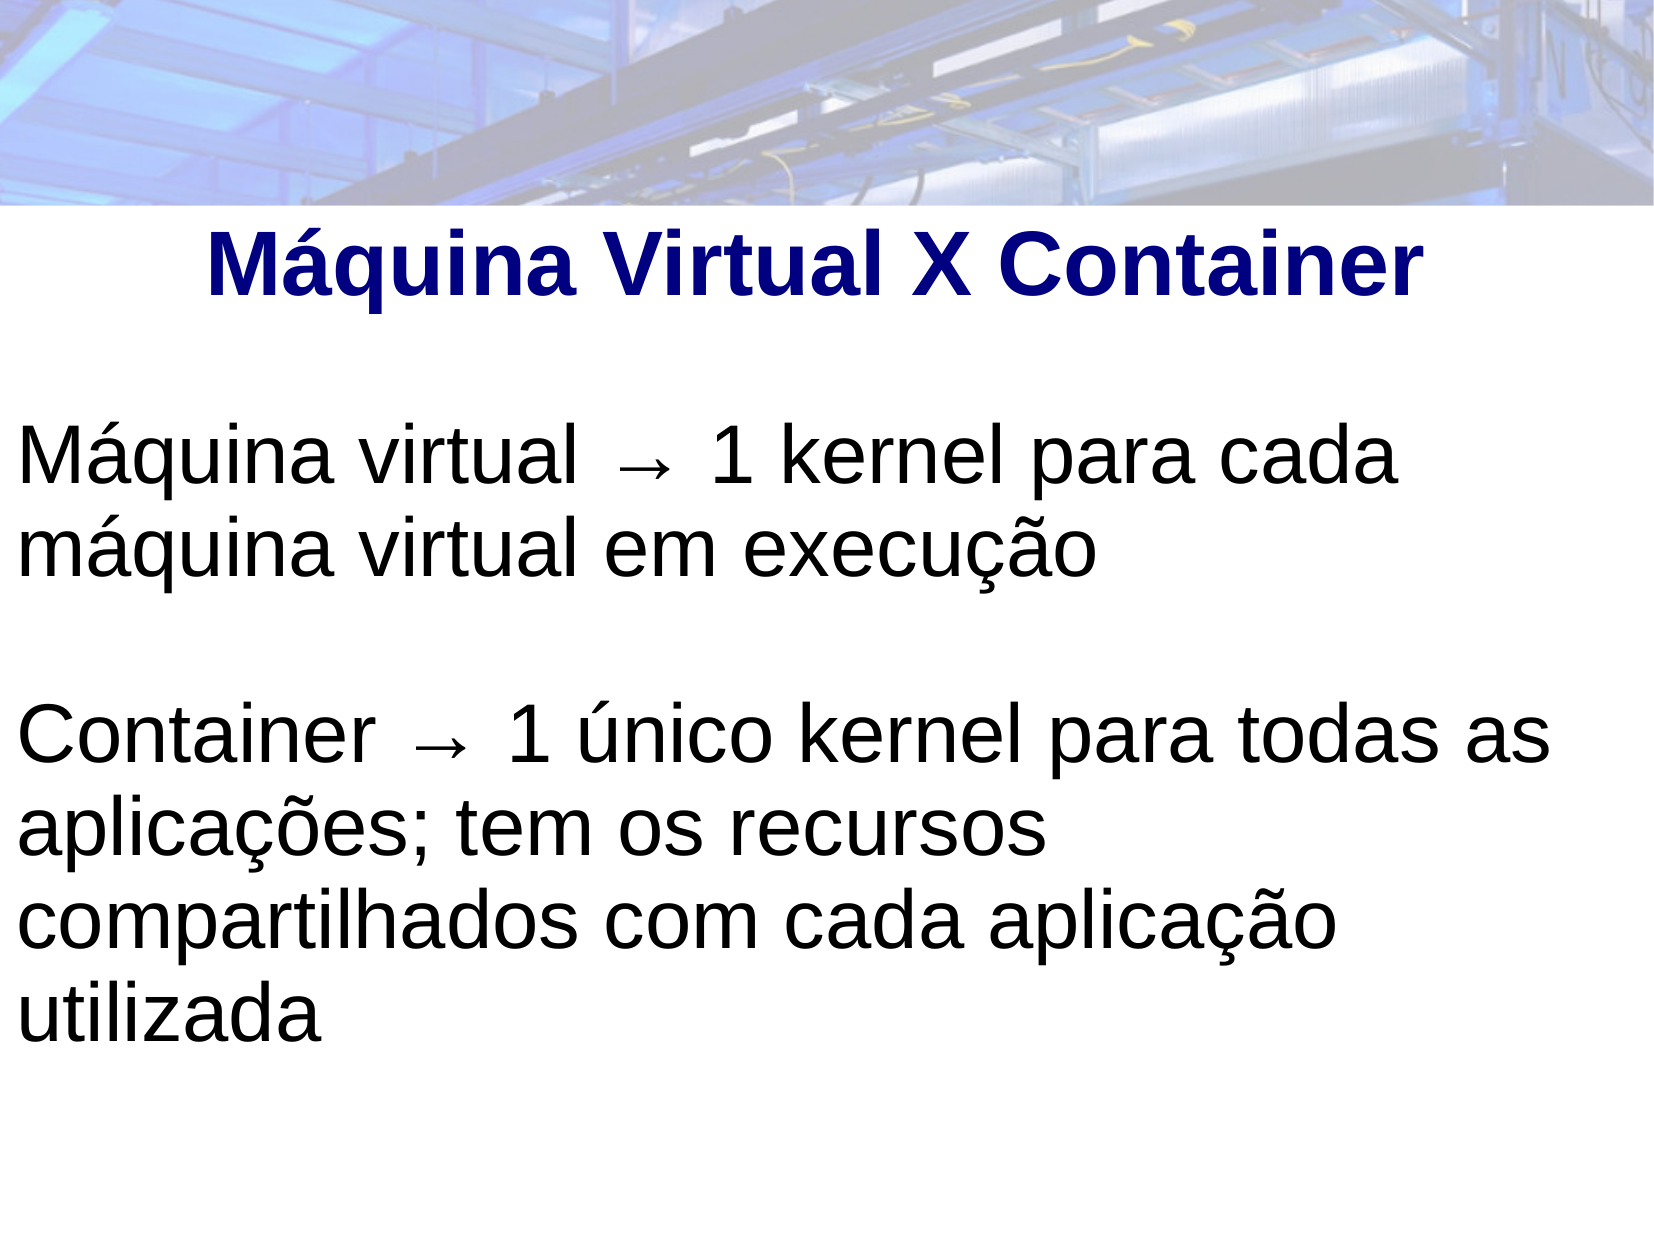

Máquina Virtual X Container
Máquina virtual → 1 kernel para cada máquina virtual em execução
Container → 1 único kernel para todas as aplicações; tem os recursos compartilhados com cada aplicação utilizada